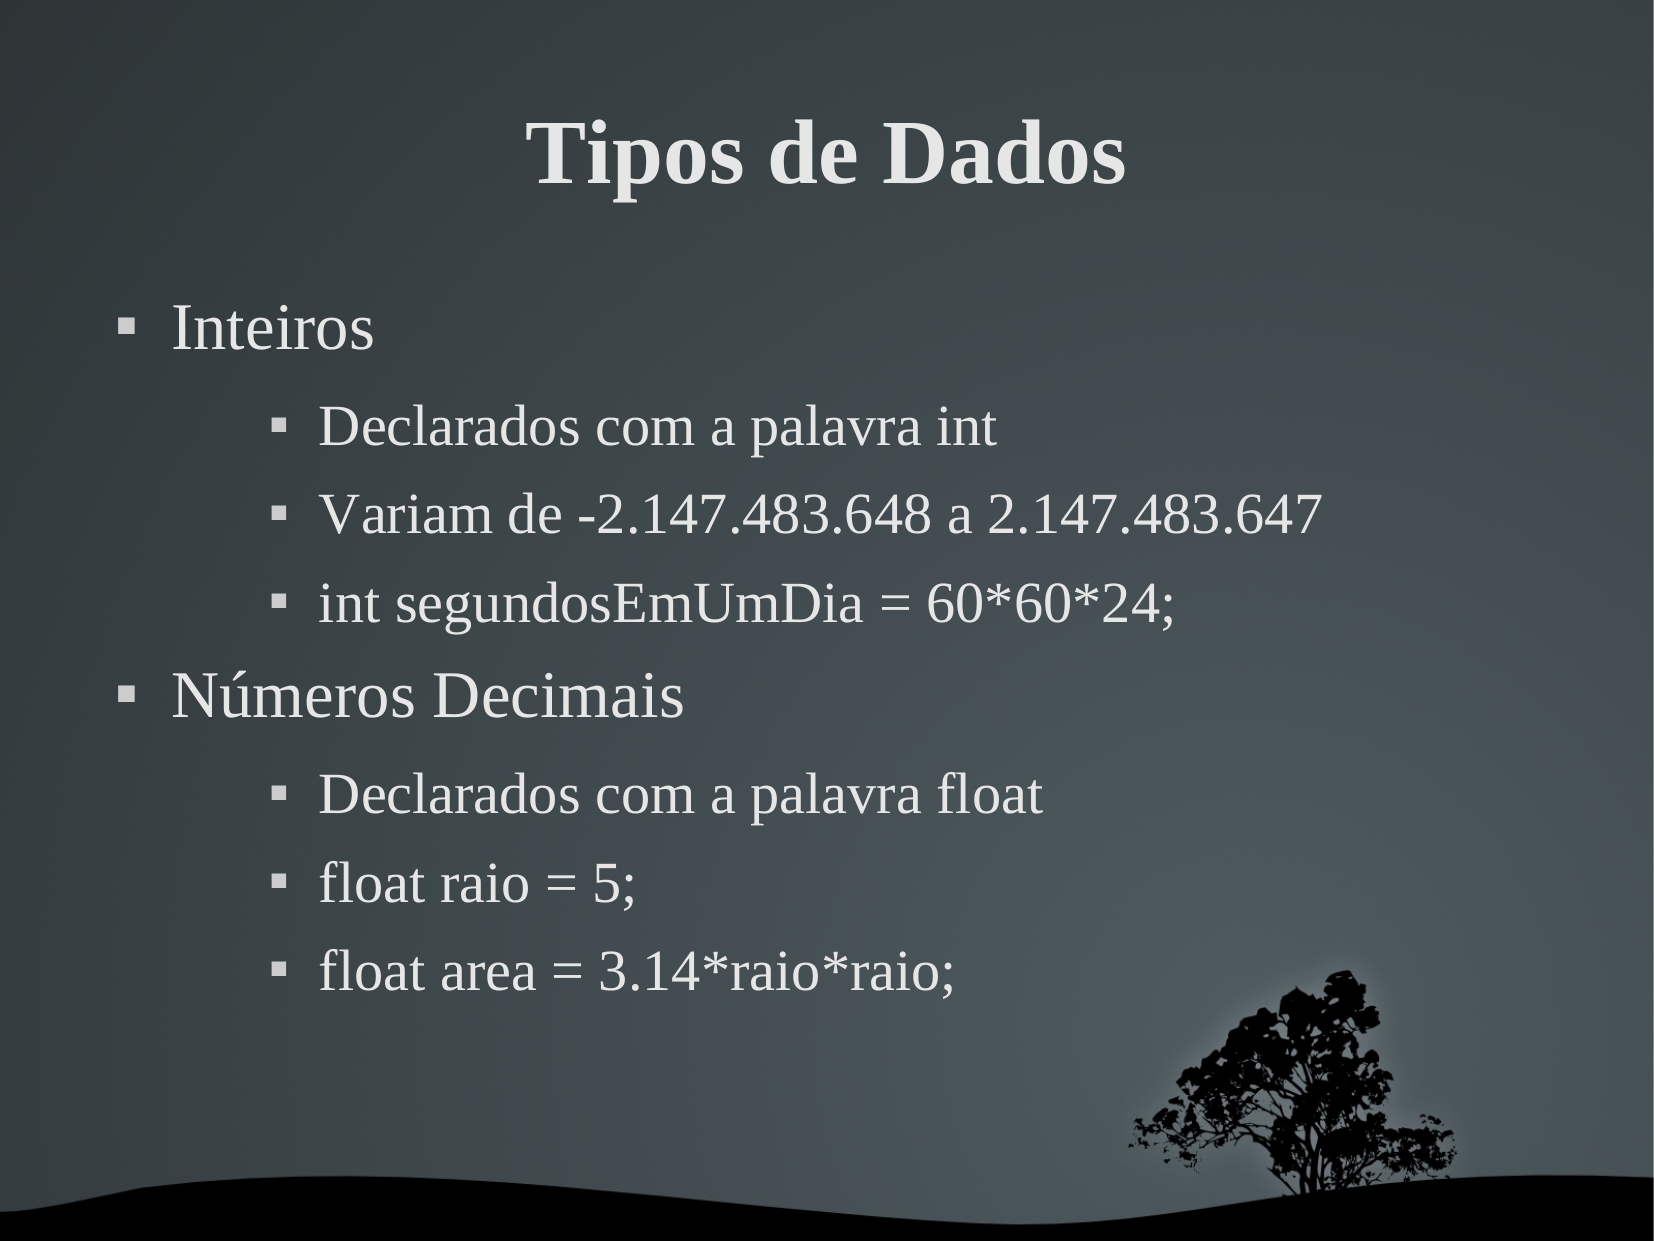

# Tipos de Dados
Inteiros
Declarados com a palavra int
Variam de -2.147.483.648 a 2.147.483.647
int segundosEmUmDia = 60*60*24;
Números Decimais
Declarados com a palavra float
float raio = 5;
float area = 3.14*raio*raio;